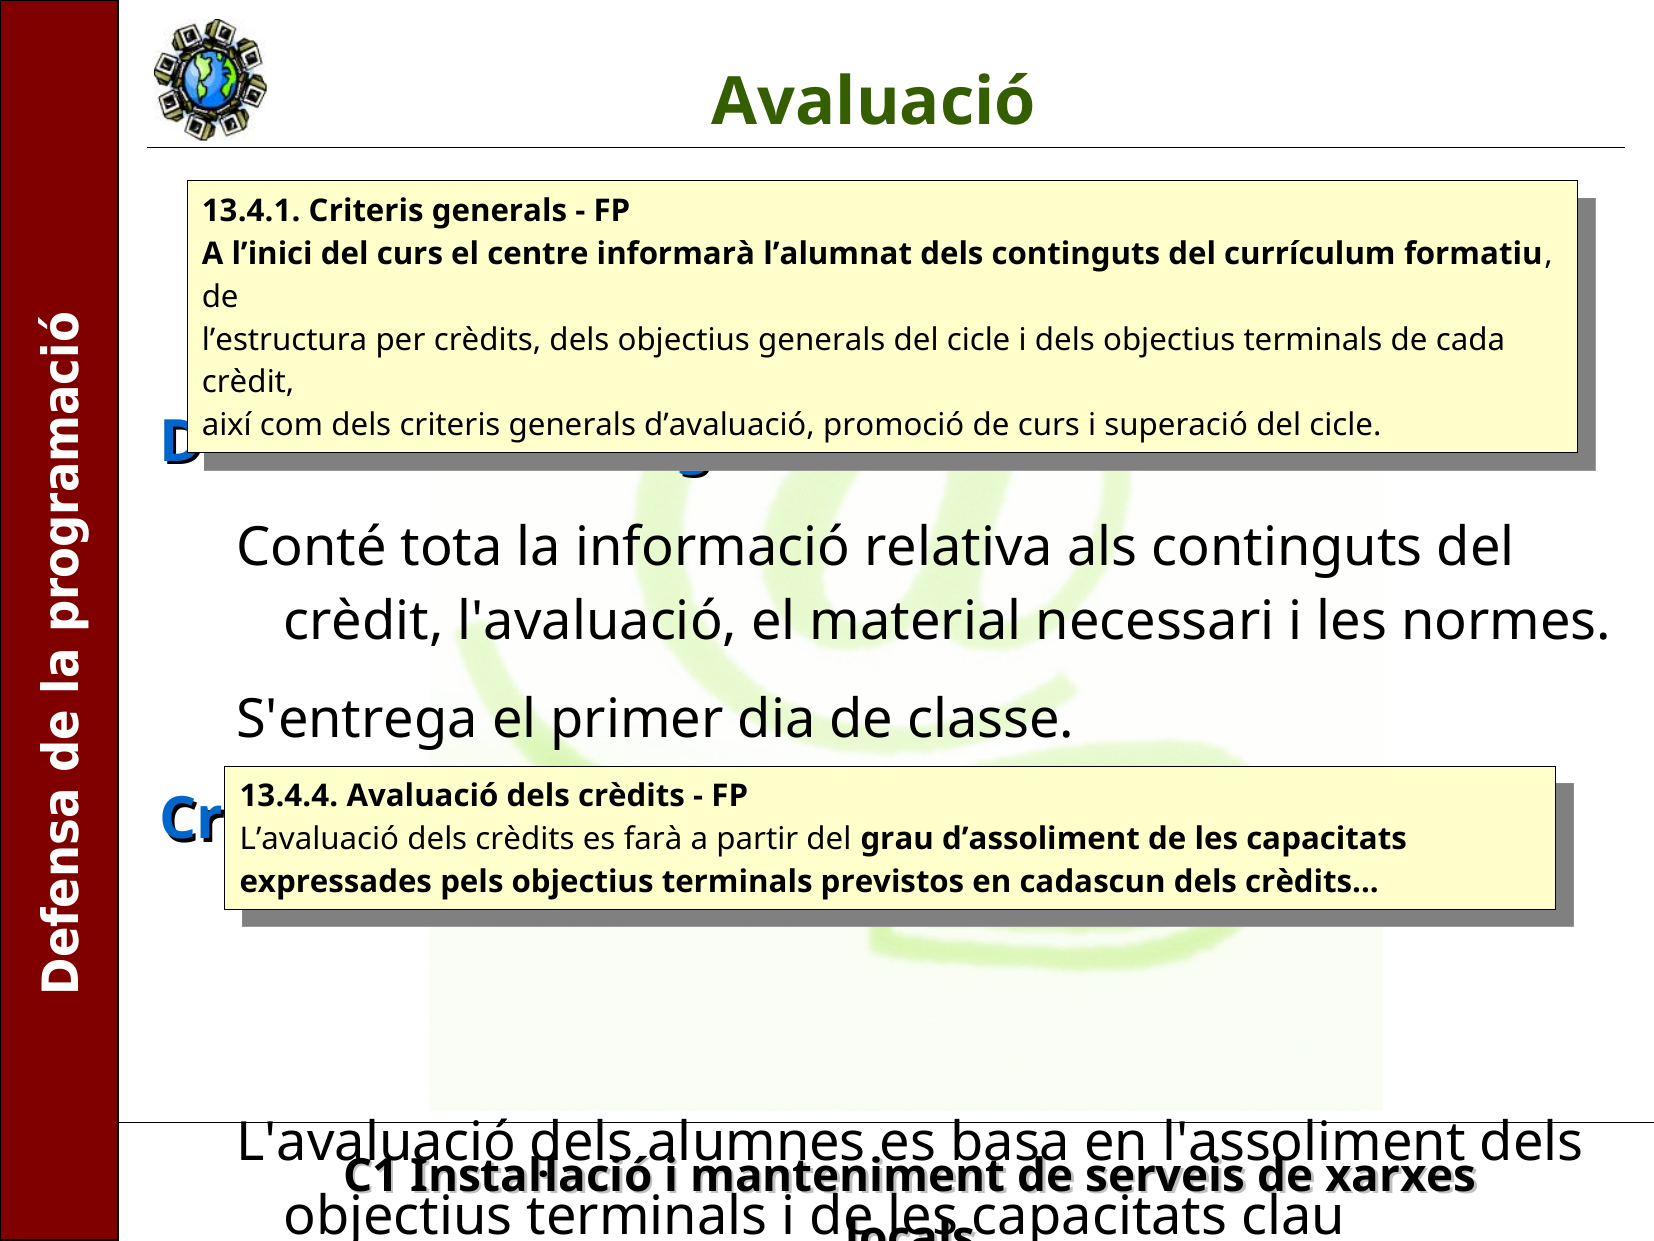

# Avaluació
13.4.1. Criteris generals - FP
A l’inici del curs el centre informarà l’alumnat dels continguts del currículum formatiu, de
l’estructura per crèdits, dels objectius generals del cicle i dels objectius terminals de cada crèdit,
així com dels criteris generals d’avaluació, promoció de curs i superació del cicle.
Dossier de benvinguda del crèdit
Conté tota la informació relativa als continguts del crèdit, l'avaluació, el material necessari i les normes.
S'entrega el primer dia de classe.
Criteris (Com?)
L'avaluació dels alumnes es basa en l'assoliment dels objectius terminals i de les capacitats clau
13.4.4. Avaluació dels crèdits - FP
L’avaluació dels crèdits es farà a partir del grau d’assoliment de les capacitats expressades pels objectius terminals previstos en cadascun dels crèdits...